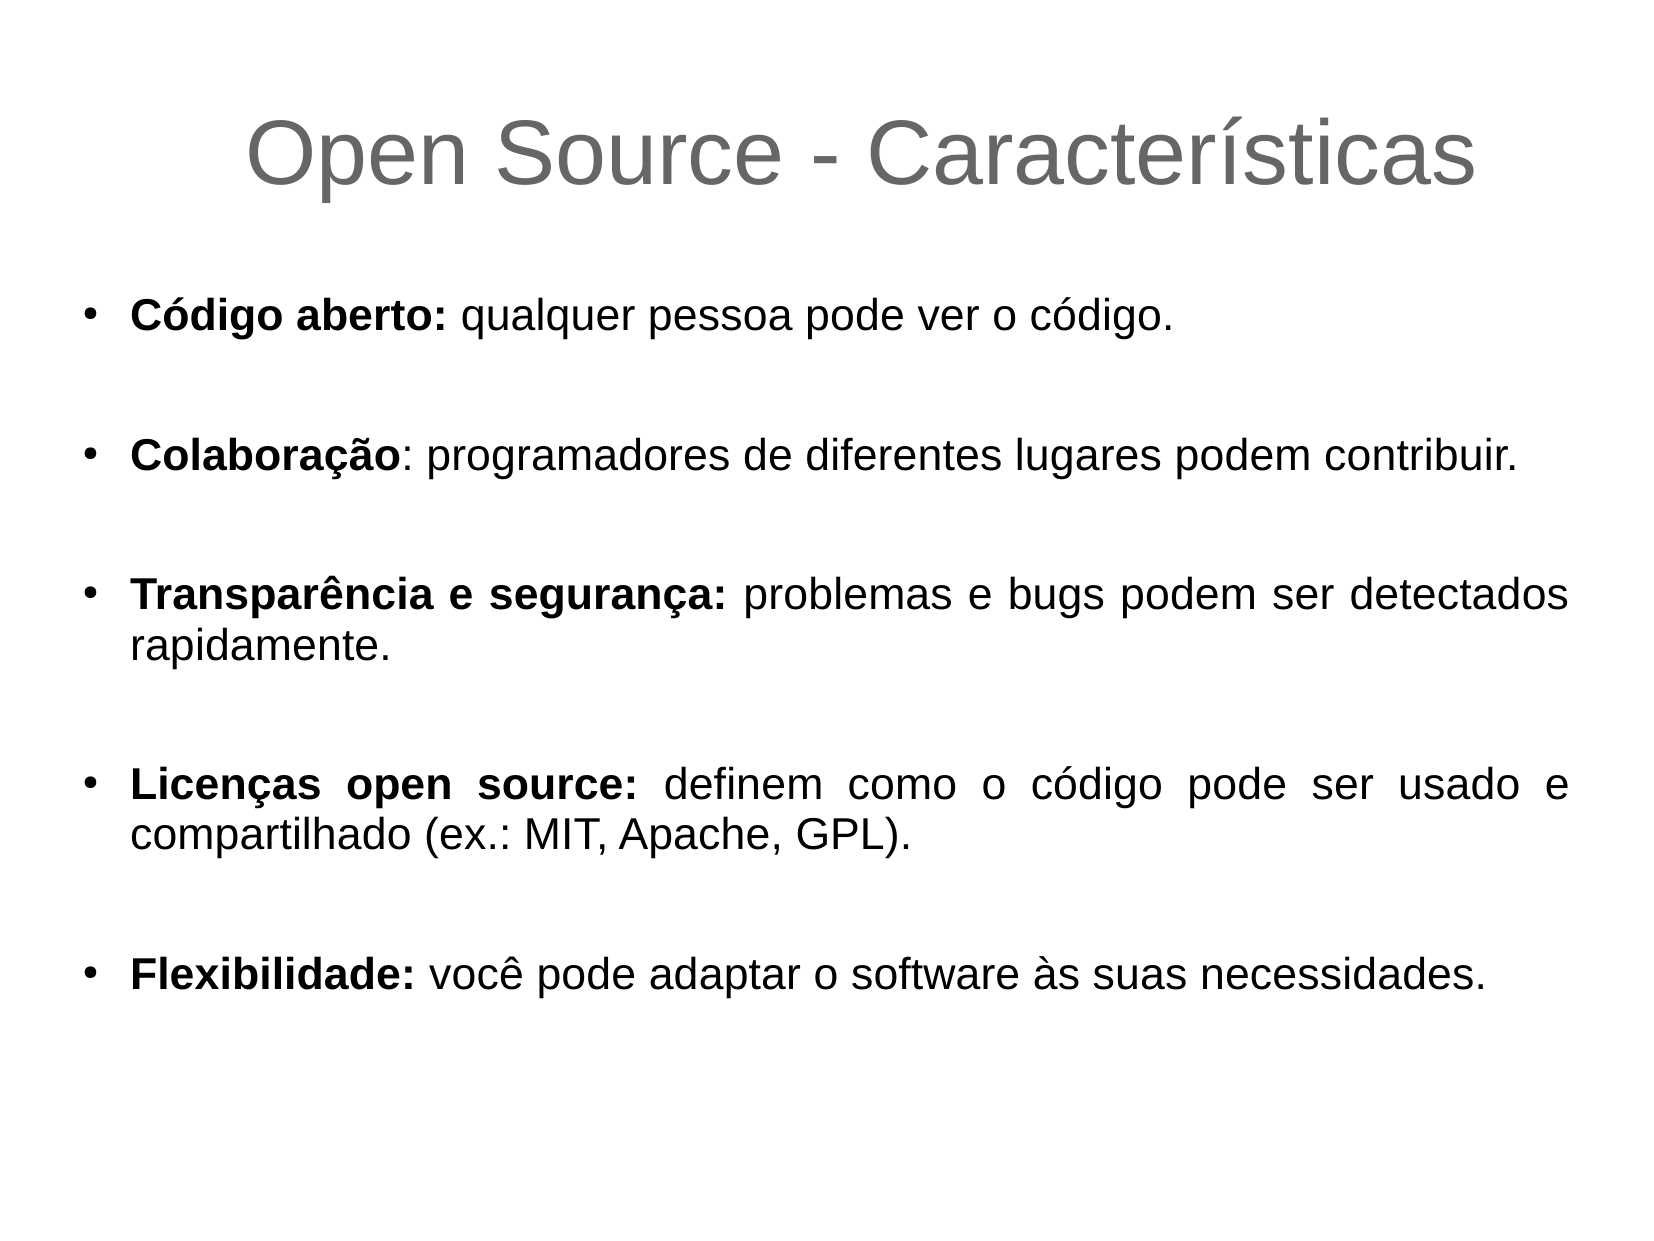

# Open Source - Características
Código aberto: qualquer pessoa pode ver o código.
Colaboração: programadores de diferentes lugares podem contribuir.
Transparência e segurança: problemas e bugs podem ser detectados rapidamente.
Licenças open source: definem como o código pode ser usado e compartilhado (ex.: MIT, Apache, GPL).
Flexibilidade: você pode adaptar o software às suas necessidades.